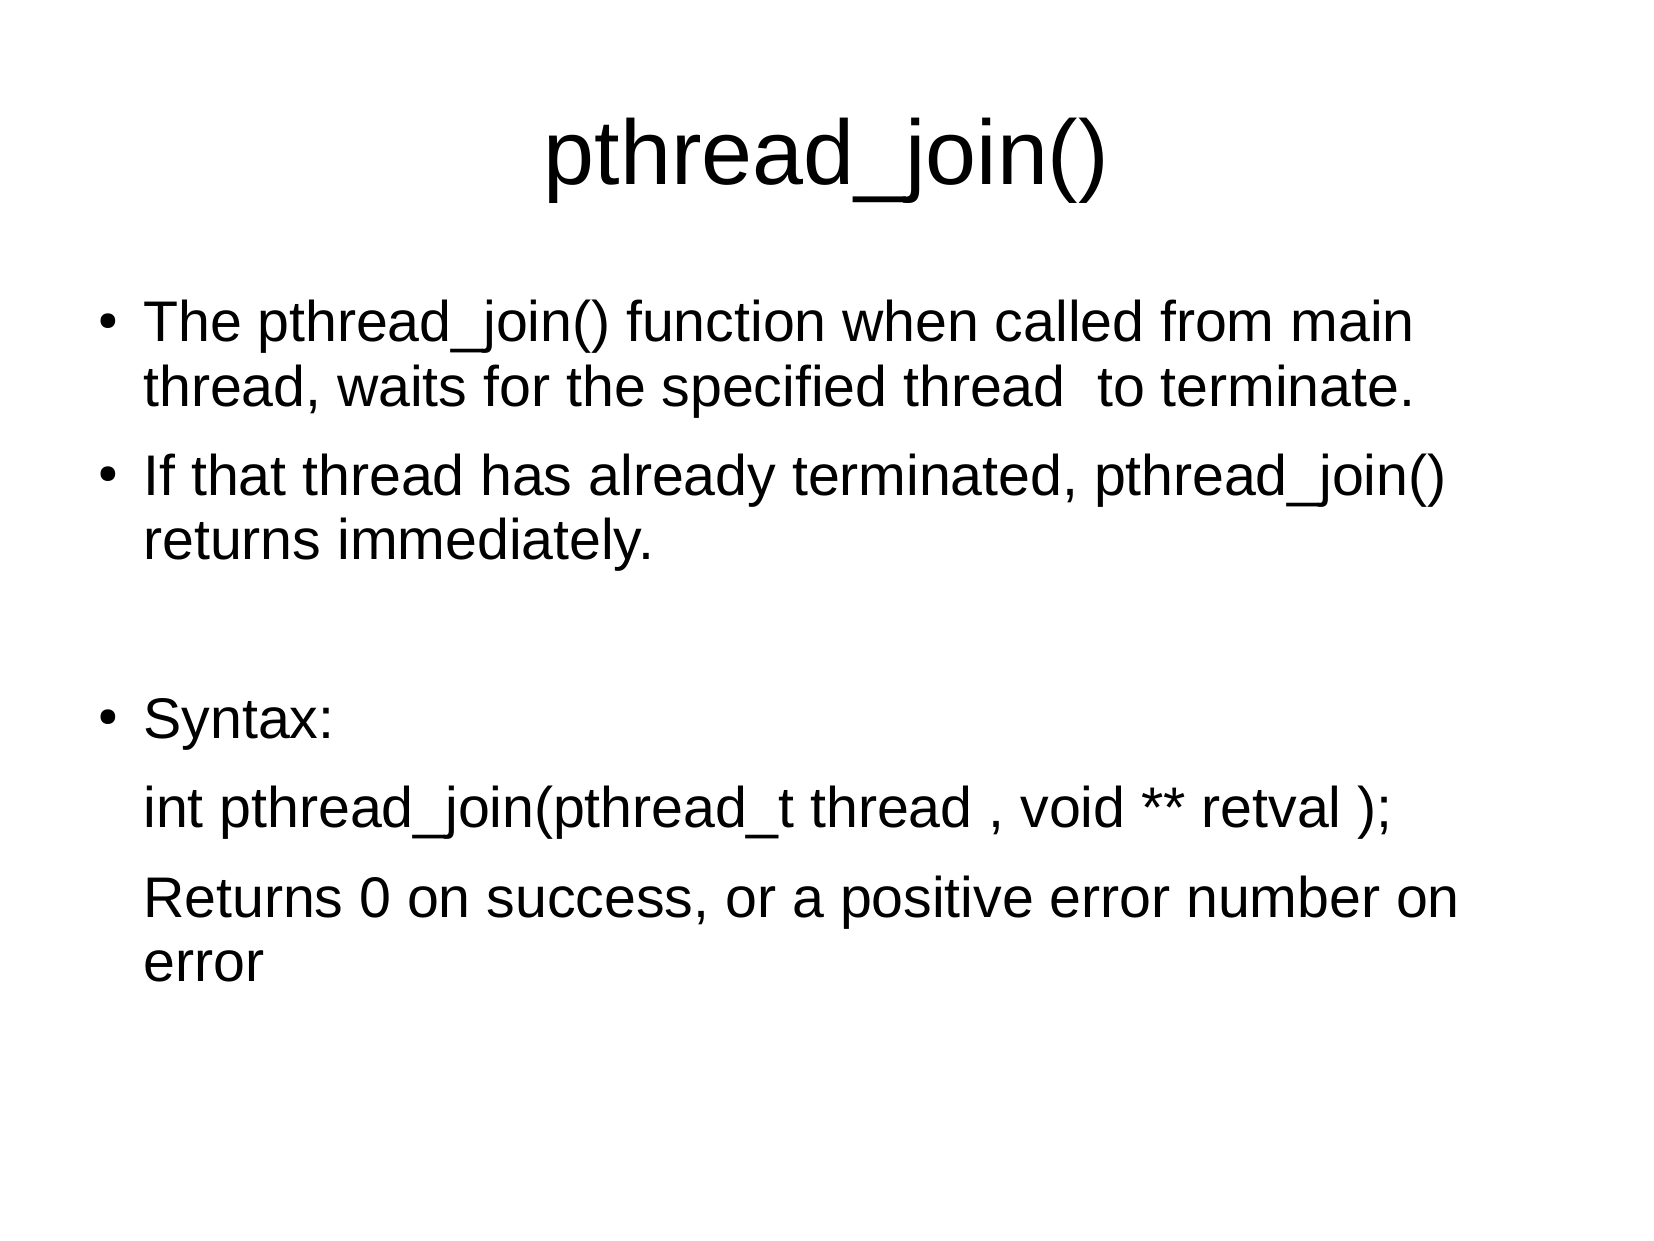

# pthread_join()
The pthread_join() function when called from main thread, waits for the specified thread to terminate.
If that thread has already terminated, pthread_join() returns immediately.
Syntax:
int pthread_join(pthread_t thread , void ** retval );
Returns 0 on success, or a positive error number on error